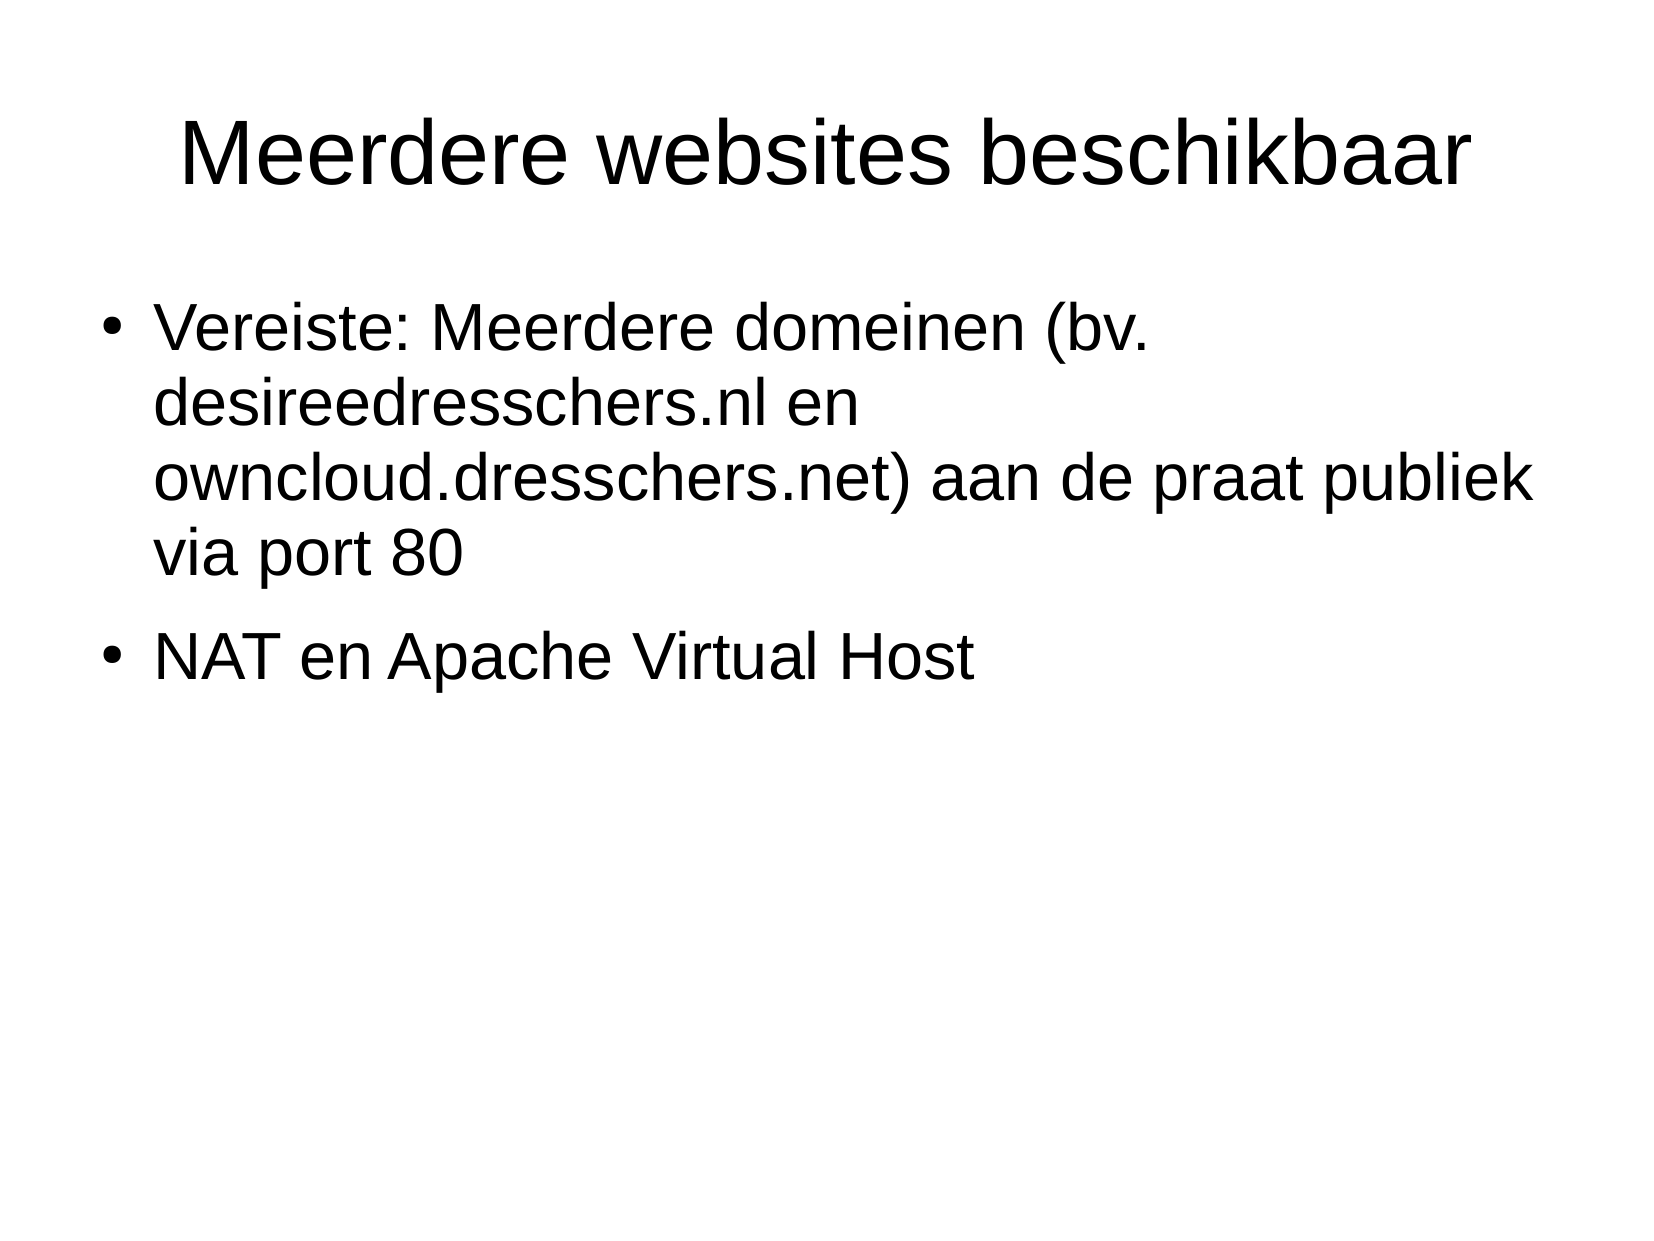

# Meerdere websites beschikbaar
Vereiste: Meerdere domeinen (bv. desireedresschers.nl en owncloud.dresschers.net) aan de praat publiek via port 80
NAT en Apache Virtual Host